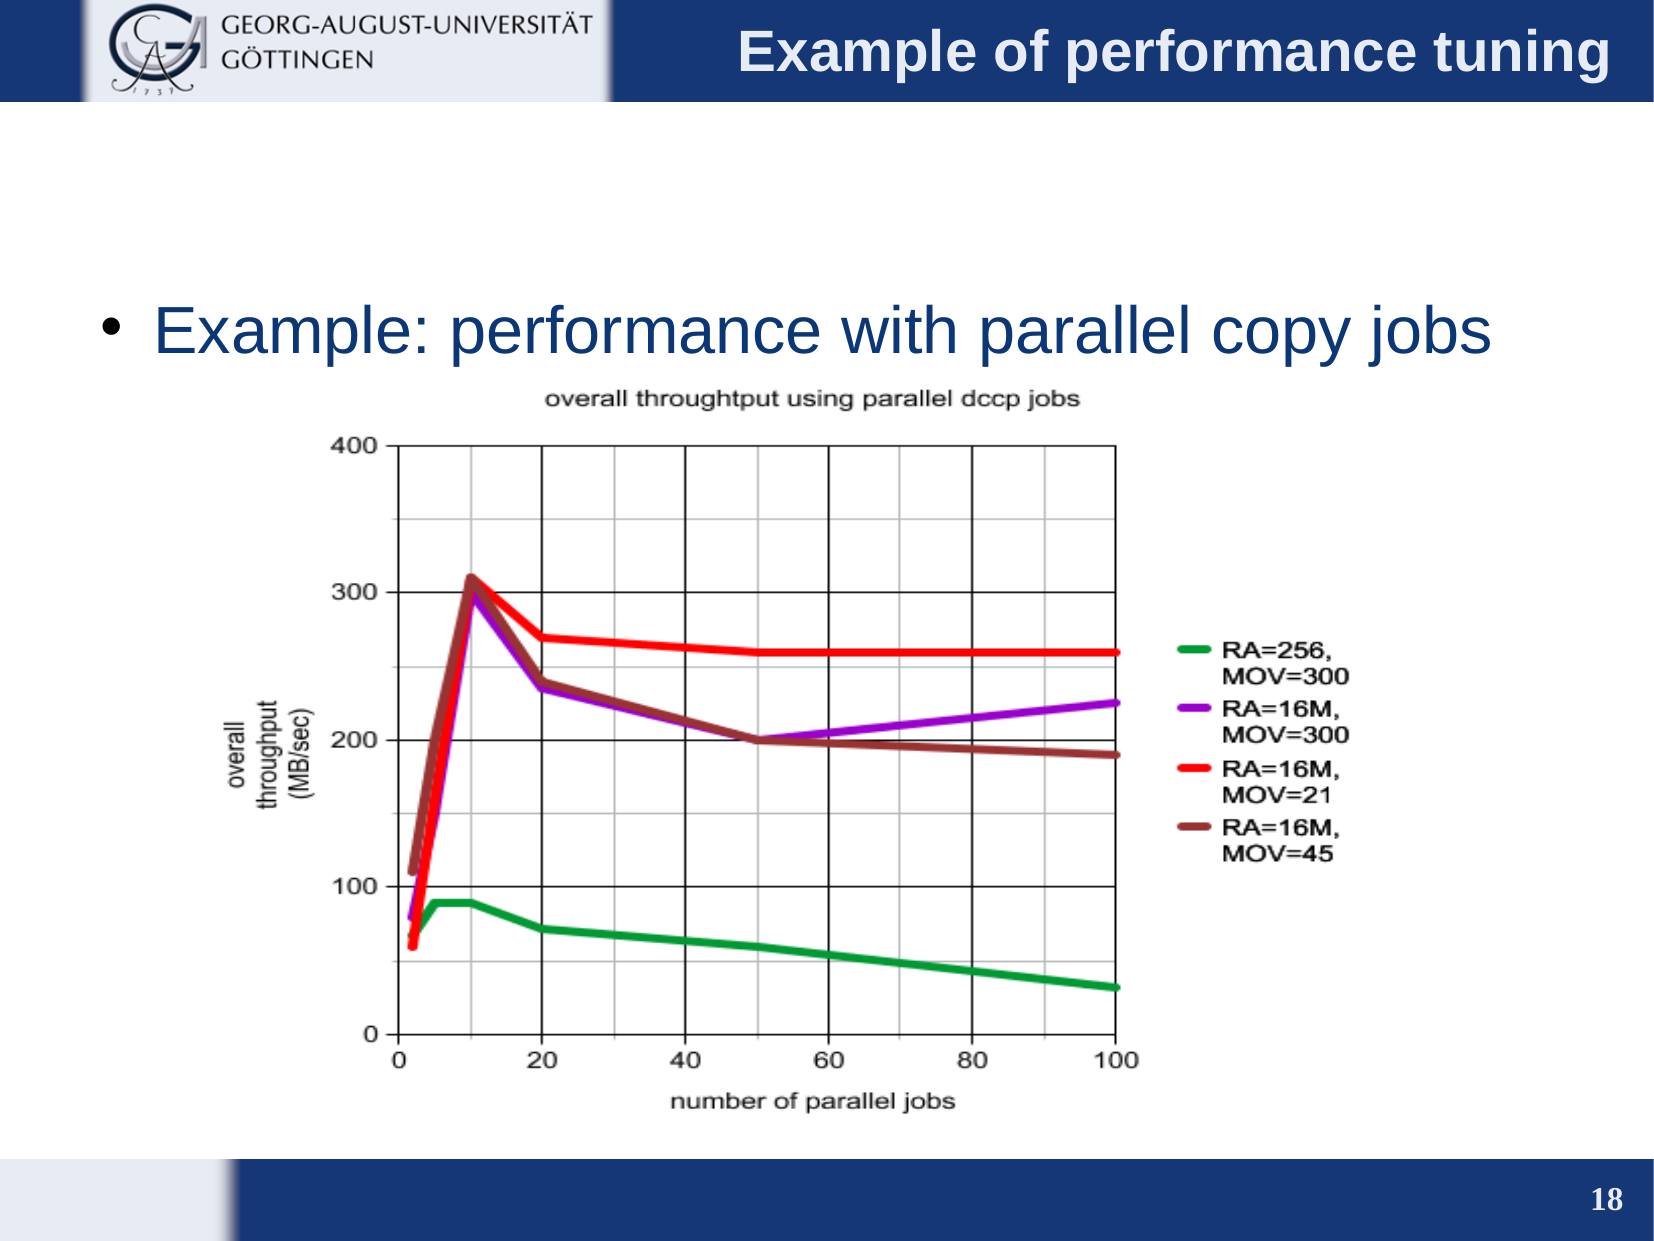

# Example of performance tuning
Example: performance with parallel copy jobs
dCache configuration in the WLCG T2
18